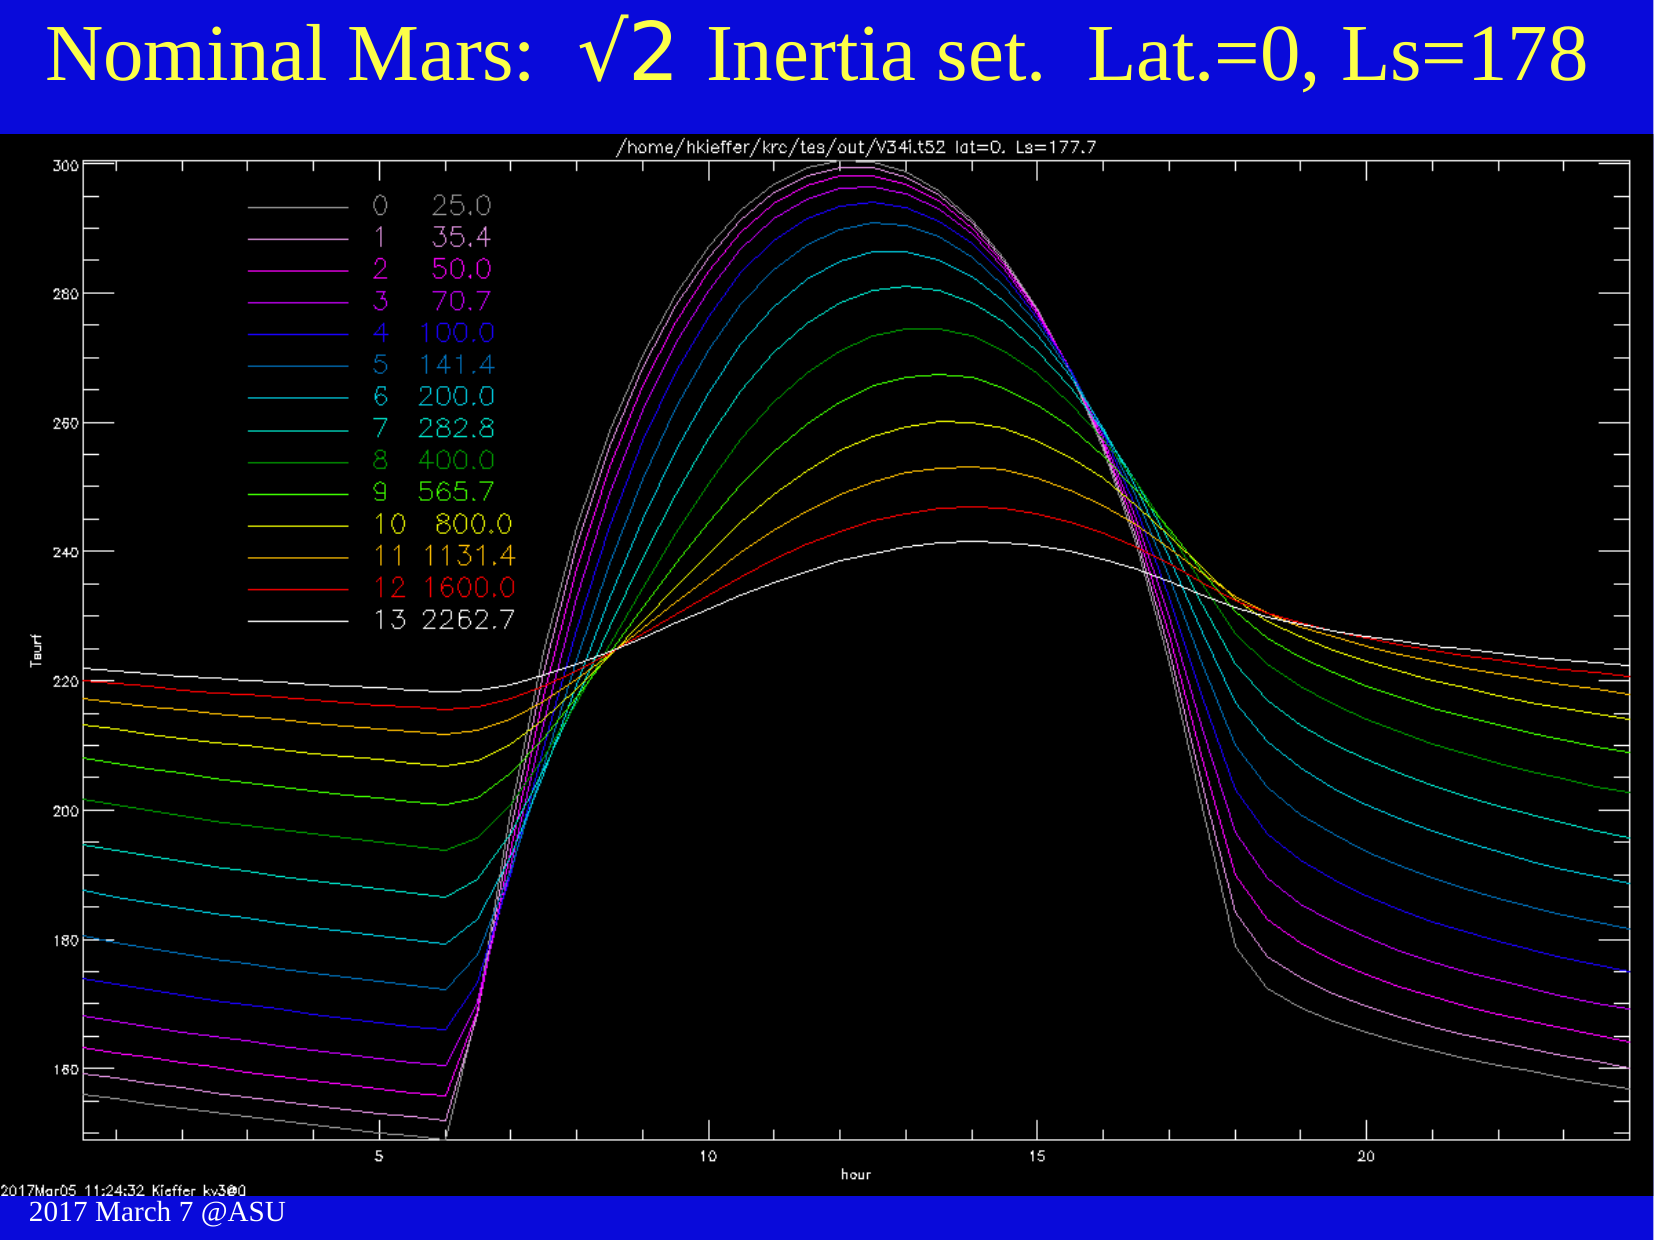

# Nominal Mars: √2 Inertia set. Lat.=0, Ls=178